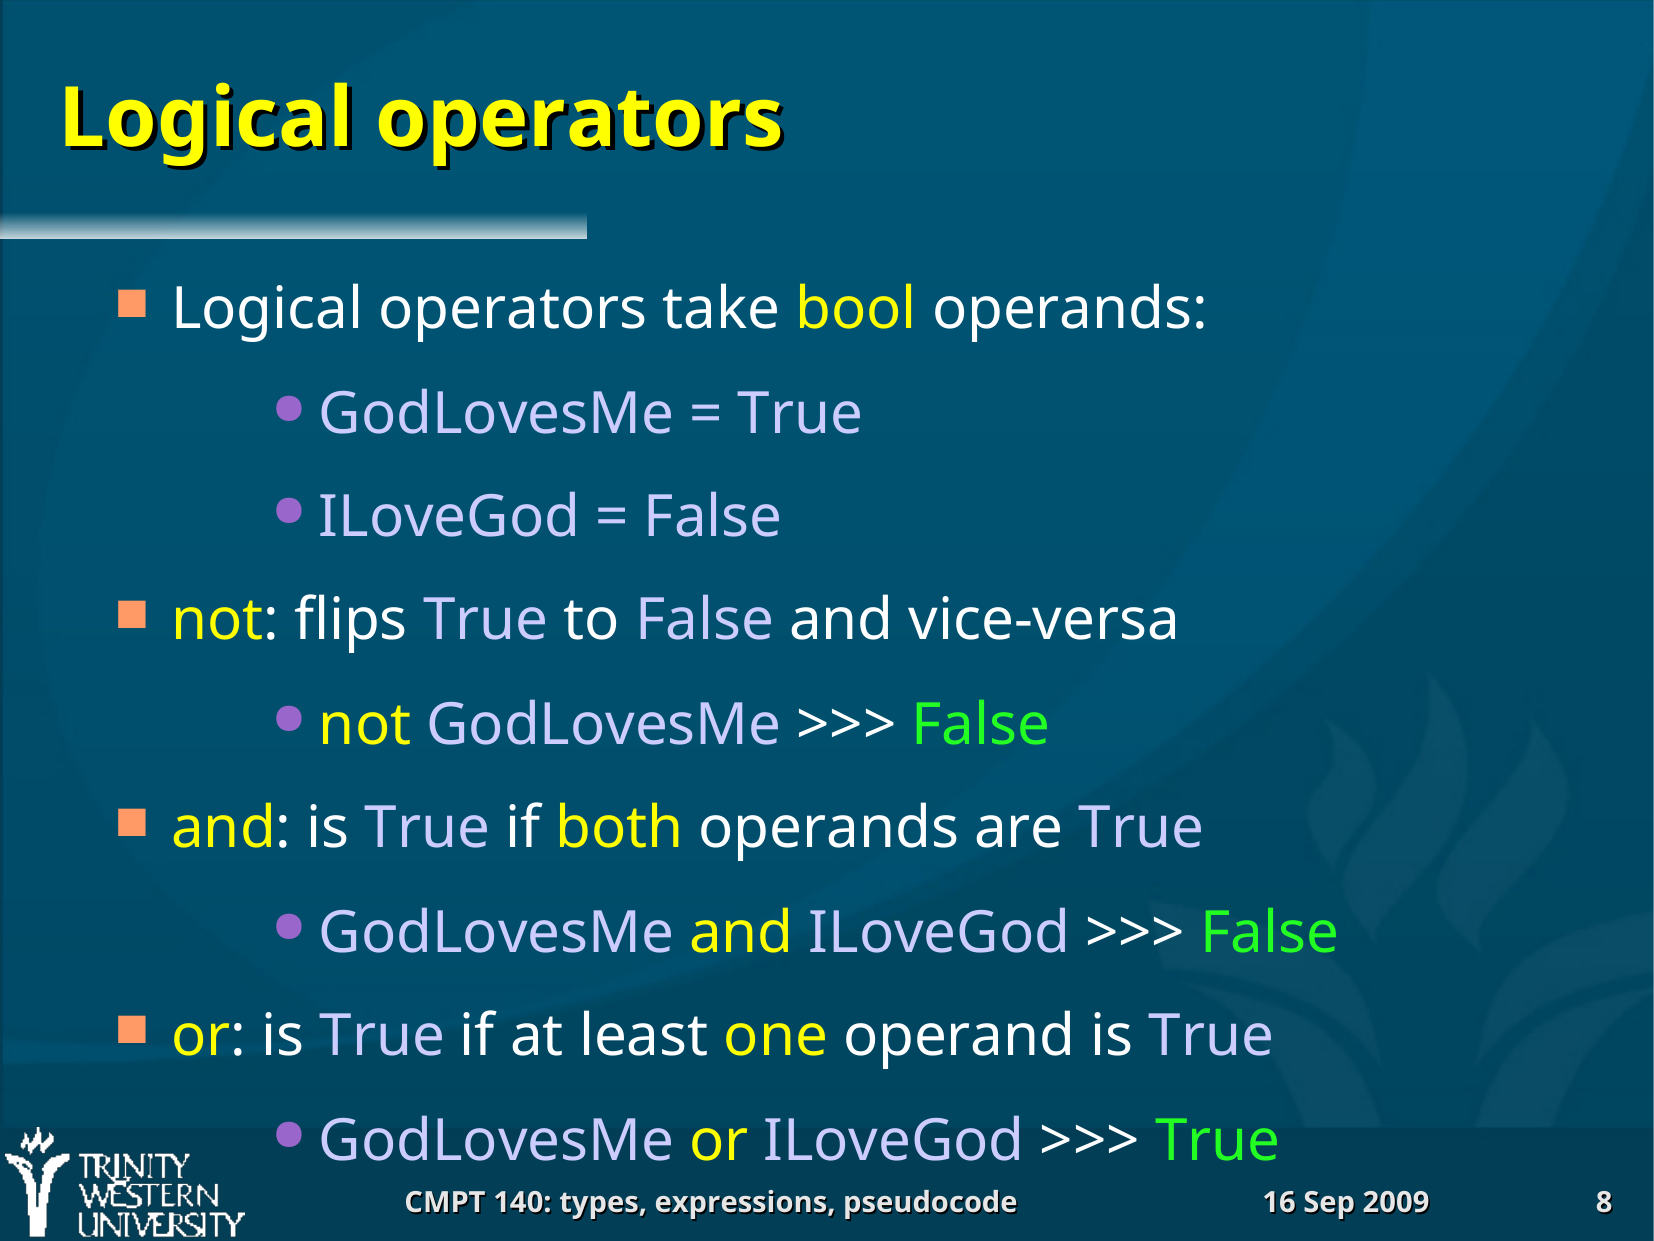

# Logical operators
Logical operators take bool operands:
GodLovesMe = True
ILoveGod = False
not: flips True to False and vice-versa
not GodLovesMe >>> False
and: is True if both operands are True
GodLovesMe and ILoveGod >>> False
or: is True if at least one operand is True
GodLovesMe or ILoveGod >>> True
CMPT 140: types, expressions, pseudocode
16 Sep 2009
8